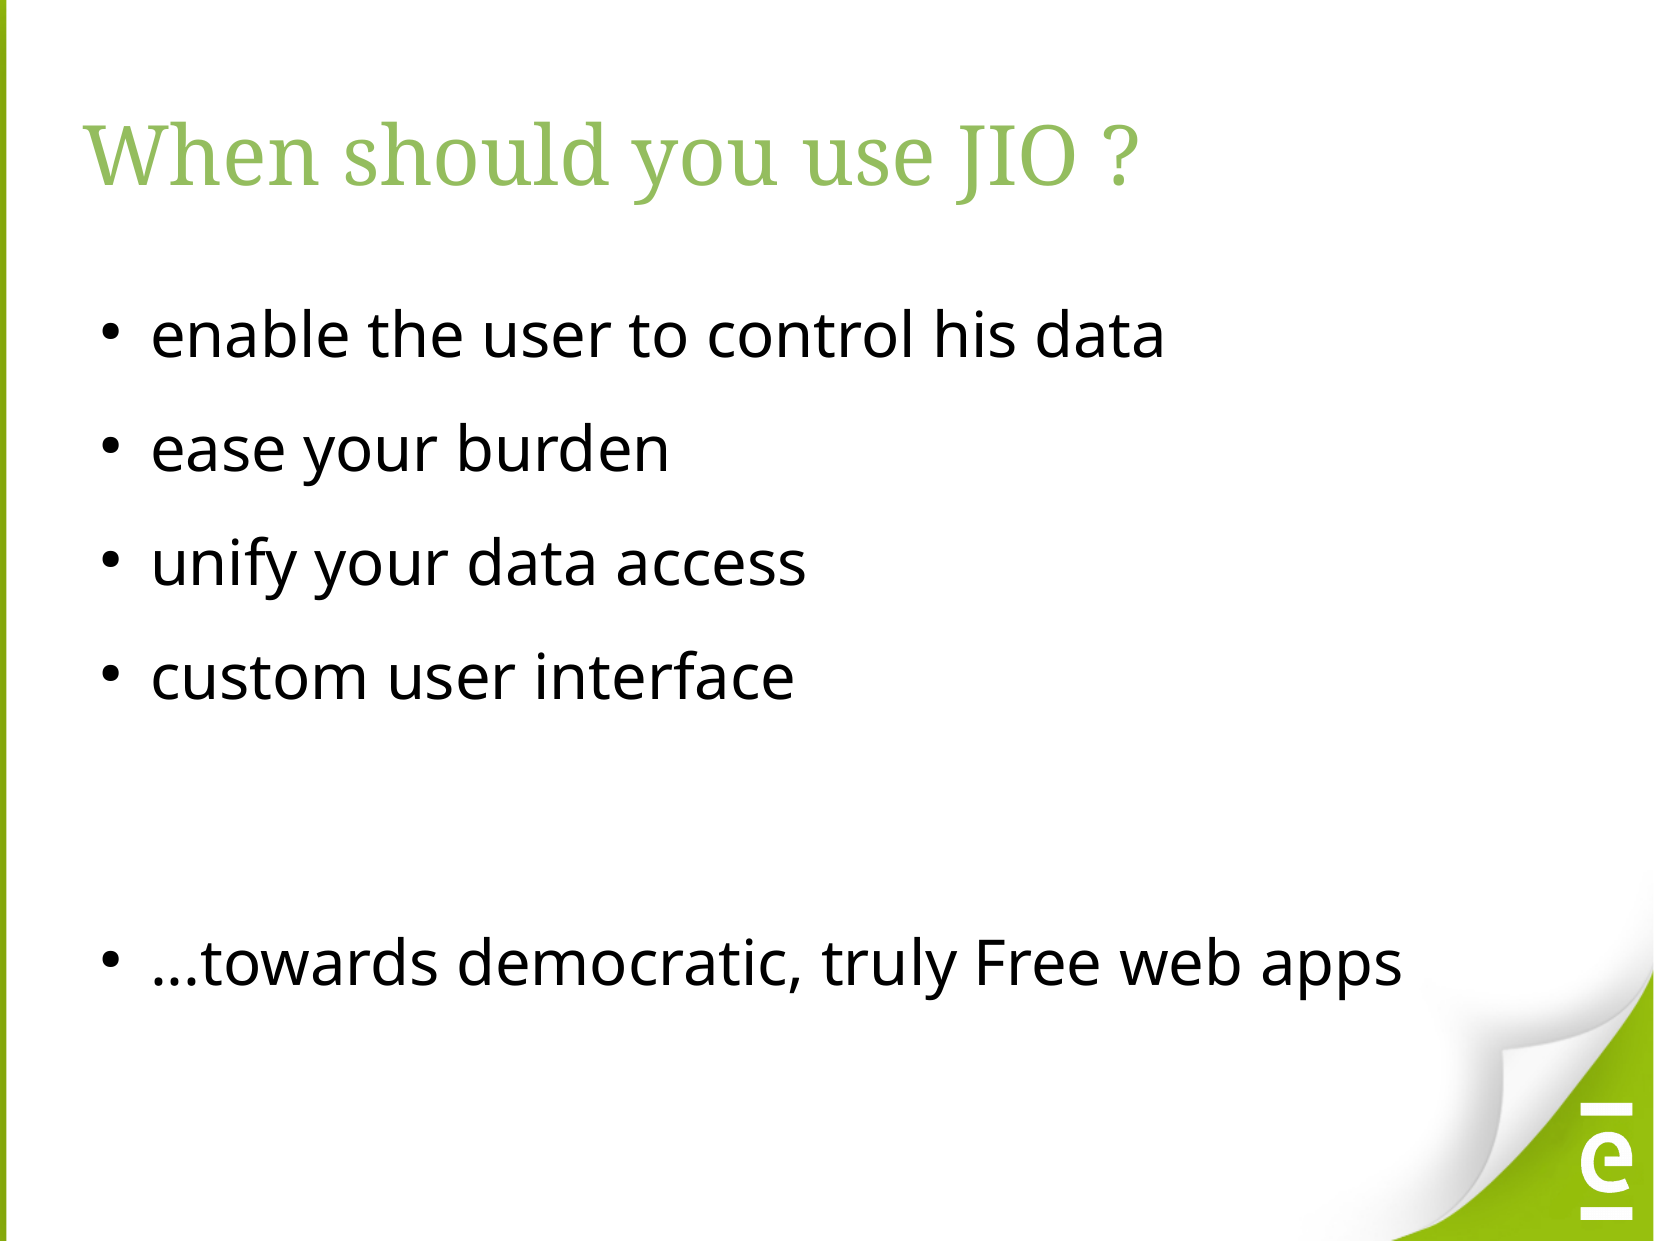

# When should you use JIO ?
enable the user to control his data
ease your burden
unify your data access
custom user interface
...towards democratic, truly Free web apps